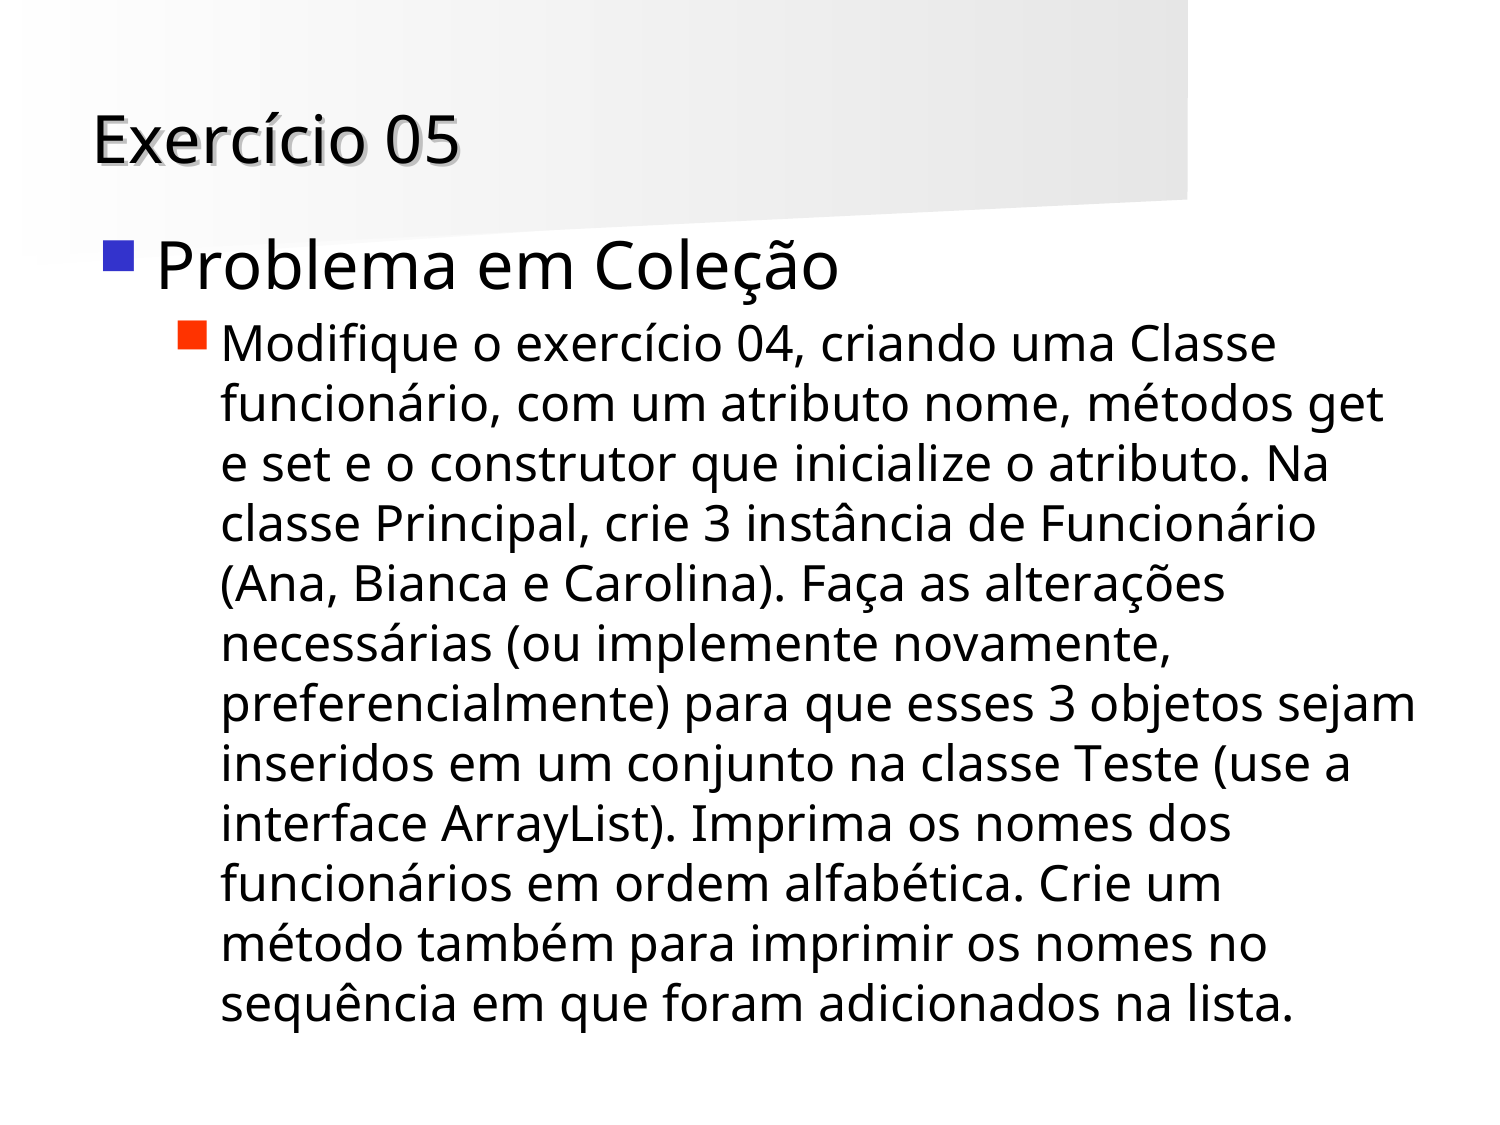

# Exercício 05
Problema em Coleção
Modifique o exercício 04, criando uma Classe funcionário, com um atributo nome, métodos get e set e o construtor que inicialize o atributo. Na classe Principal, crie 3 instância de Funcionário (Ana, Bianca e Carolina). Faça as alterações necessárias (ou implemente novamente, preferencialmente) para que esses 3 objetos sejam inseridos em um conjunto na classe Teste (use a interface ArrayList). Imprima os nomes dos funcionários em ordem alfabética. Crie um método também para imprimir os nomes no sequência em que foram adicionados na lista.